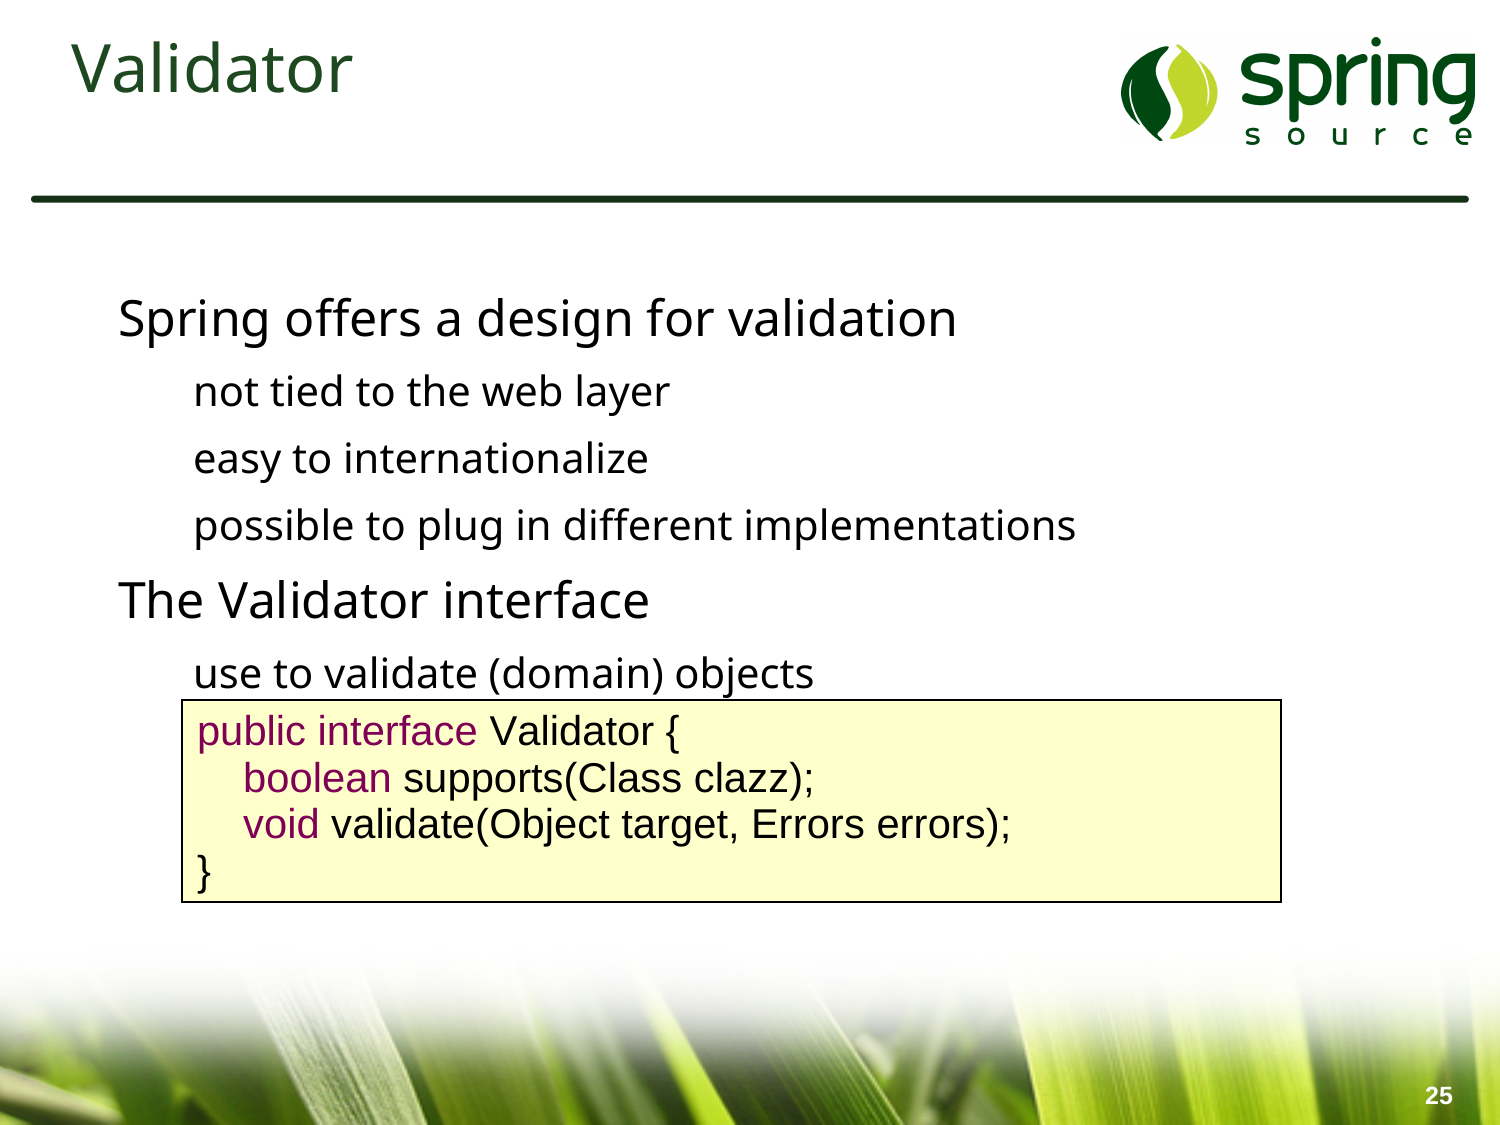

# Validator
Spring offers a design for validation
not tied to the web layer
easy to internationalize
possible to plug in different implementations
The Validator interface
use to validate (domain) objects
public interface Validator {
 boolean supports(Class clazz);
 void validate(Object target, Errors errors);
}